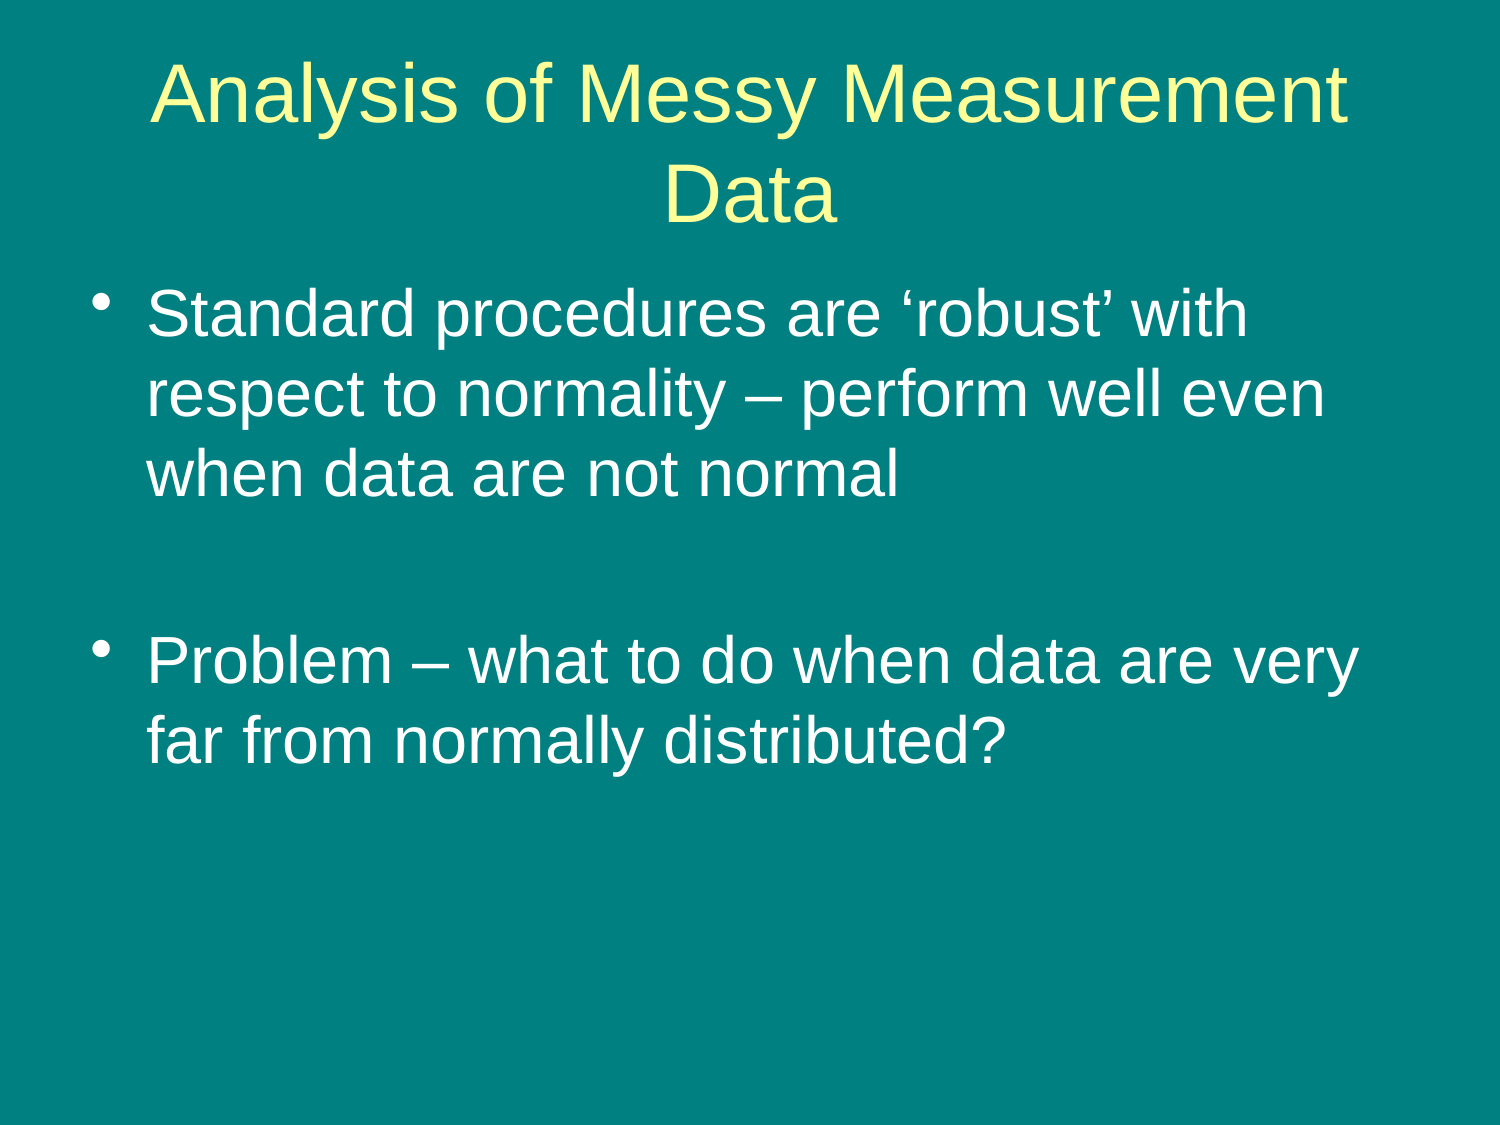

# Analysis of Messy Measurement Data
Standard procedures are ‘robust’ with respect to normality – perform well even when data are not normal
Problem – what to do when data are very far from normally distributed?